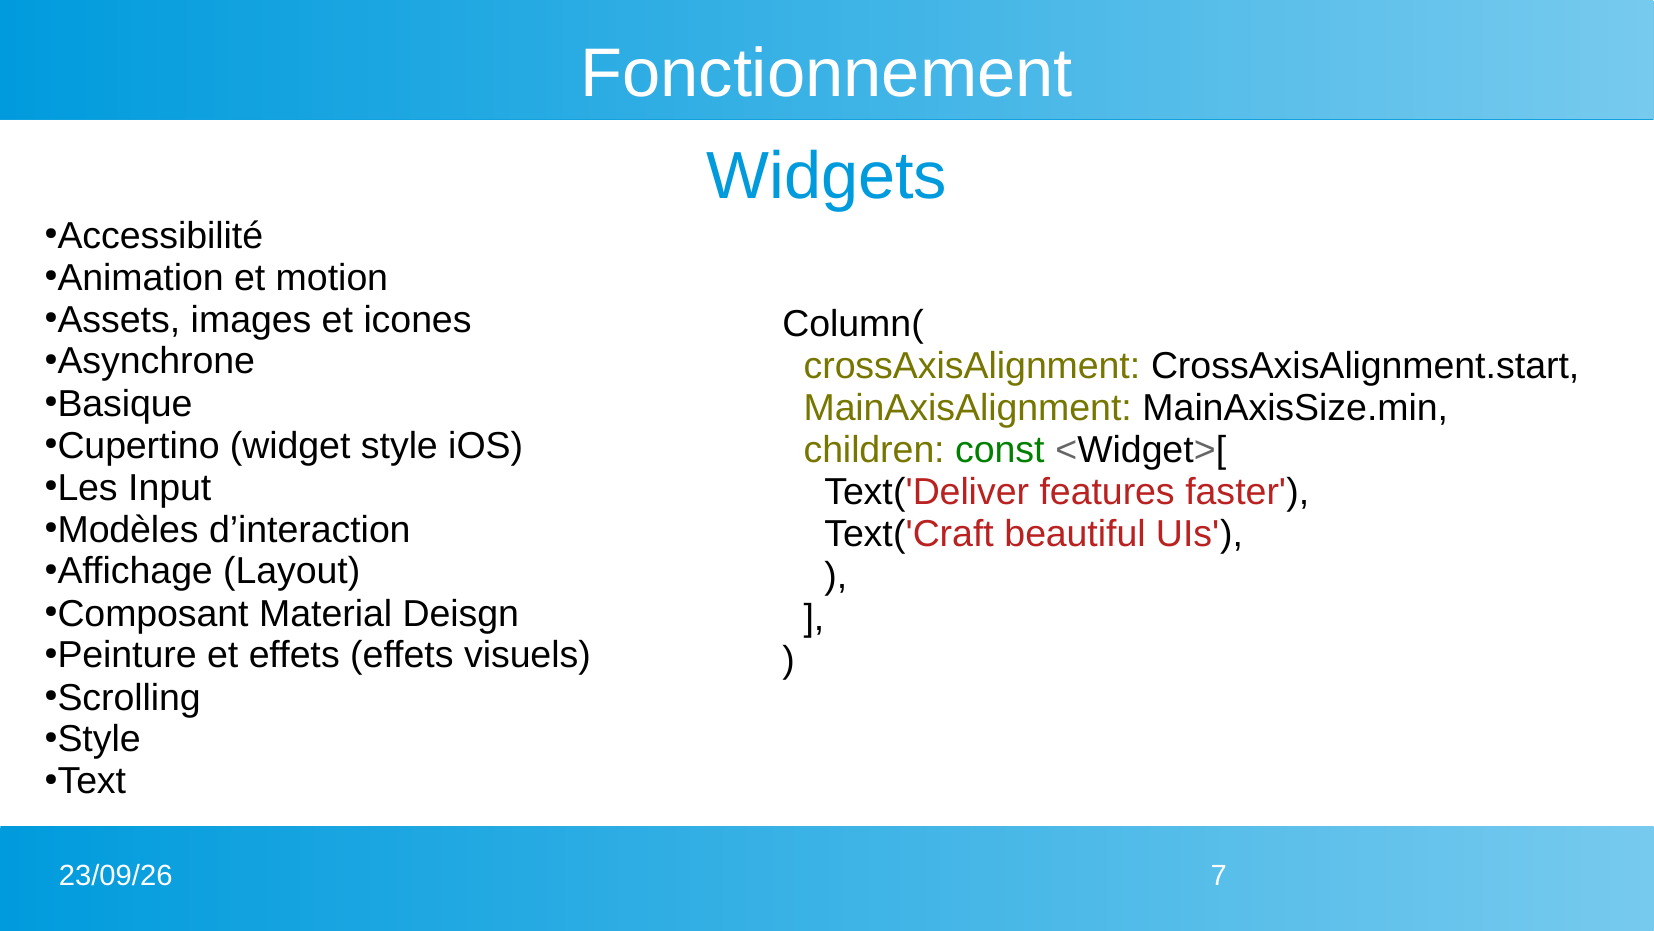

# Fonctionnement
Widgets
Accessibilité
Animation et motion
Assets, images et icones
Asynchrone
Basique
Cupertino (widget style iOS)
Les Input
Modèles d’interaction
Affichage (Layout)
Composant Material Deisgn
Peinture et effets (effets visuels)
Scrolling
Style
Text
Column(
 crossAxisAlignment: CrossAxisAlignment.start,
 MainAxisAlignment: MainAxisSize.min,
 children: const <Widget>[
 Text('Deliver features faster'),
 Text('Craft beautiful UIs'),
 ),
 ],
)